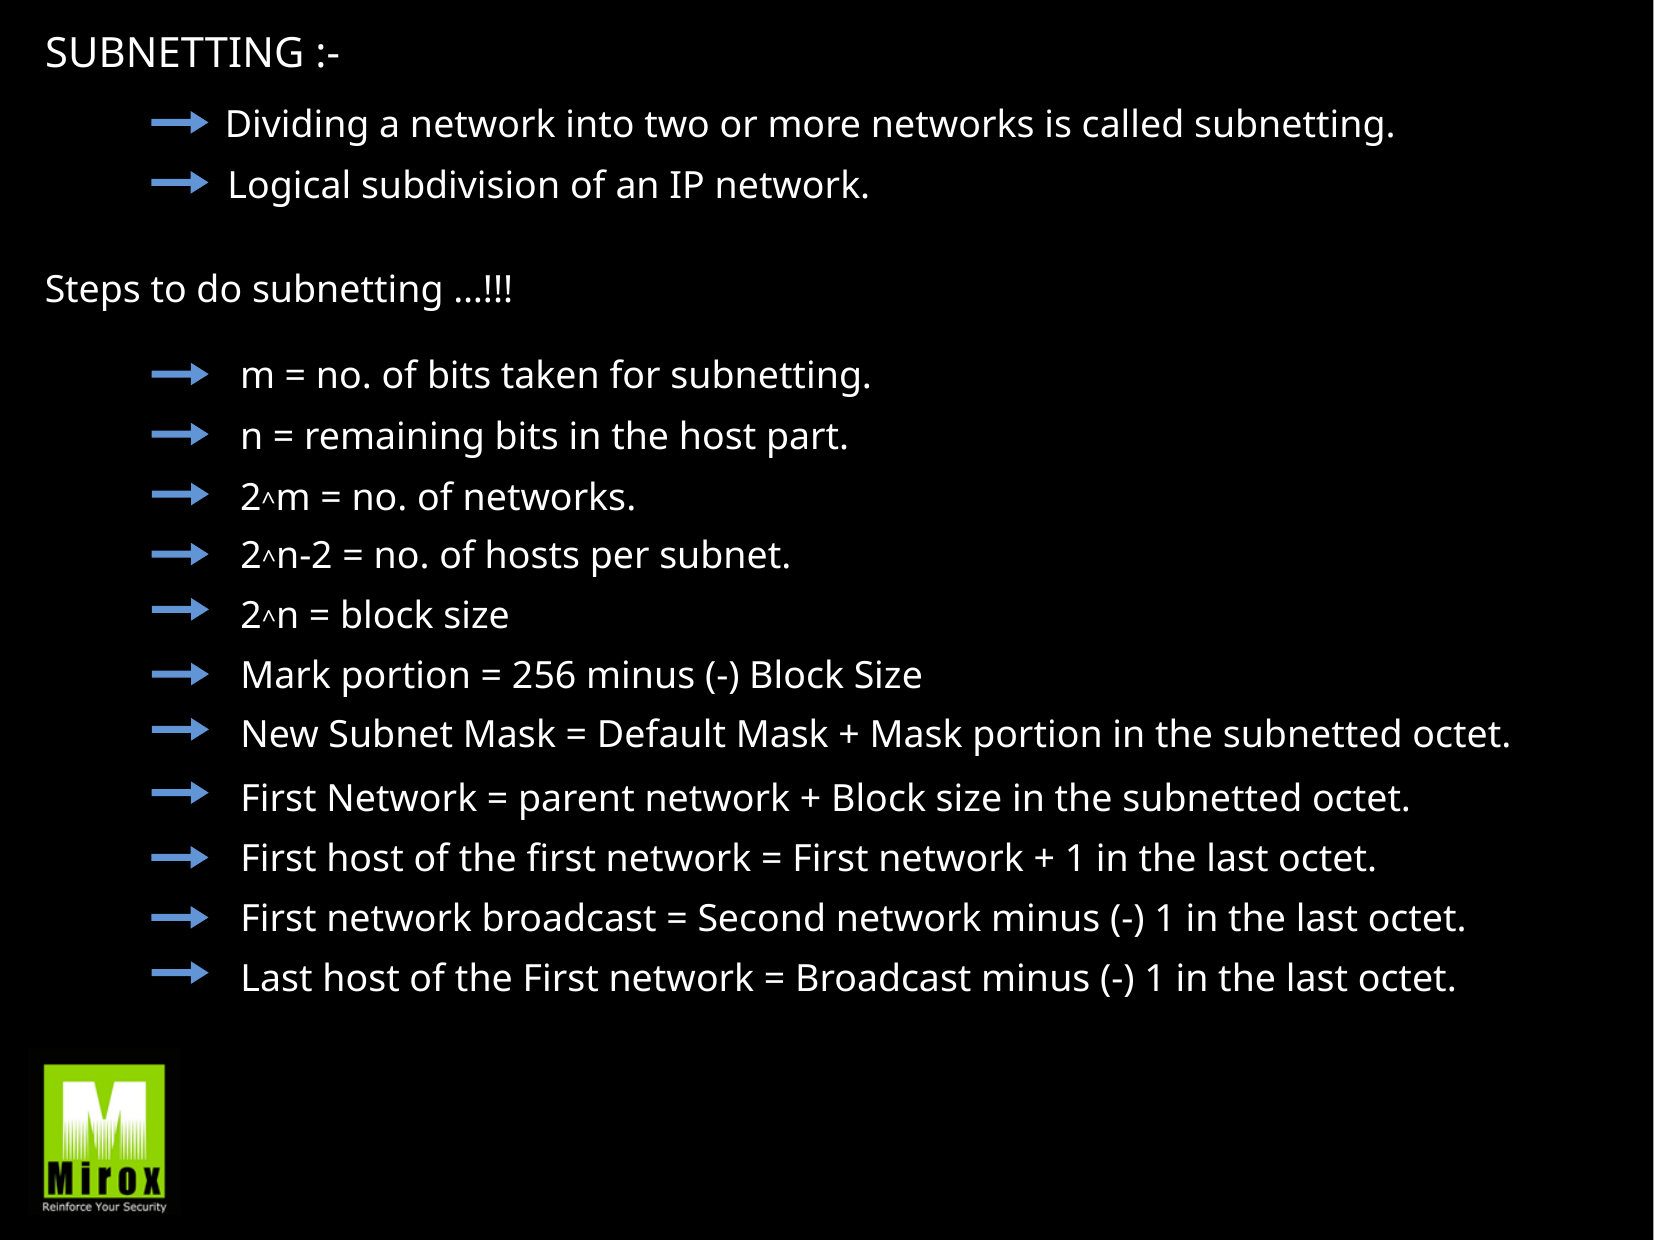

SUBNETTING :-
Dividing a network into two or more networks is called subnetting.
Logical subdivision of an IP network.
Steps to do subnetting …!!!
m = no. of bits taken for subnetting.
n = remaining bits in the host part.
2^m = no. of networks.
2^n-2 = no. of hosts per subnet.
2^n = block size
Mark portion = 256 minus (-) Block Size
New Subnet Mask = Default Mask + Mask portion in the subnetted octet.
First Network = parent network + Block size in the subnetted octet.
First host of the first network = First network + 1 in the last octet.
First network broadcast = Second network minus (-) 1 in the last octet.
Last host of the First network = Broadcast minus (-) 1 in the last octet.